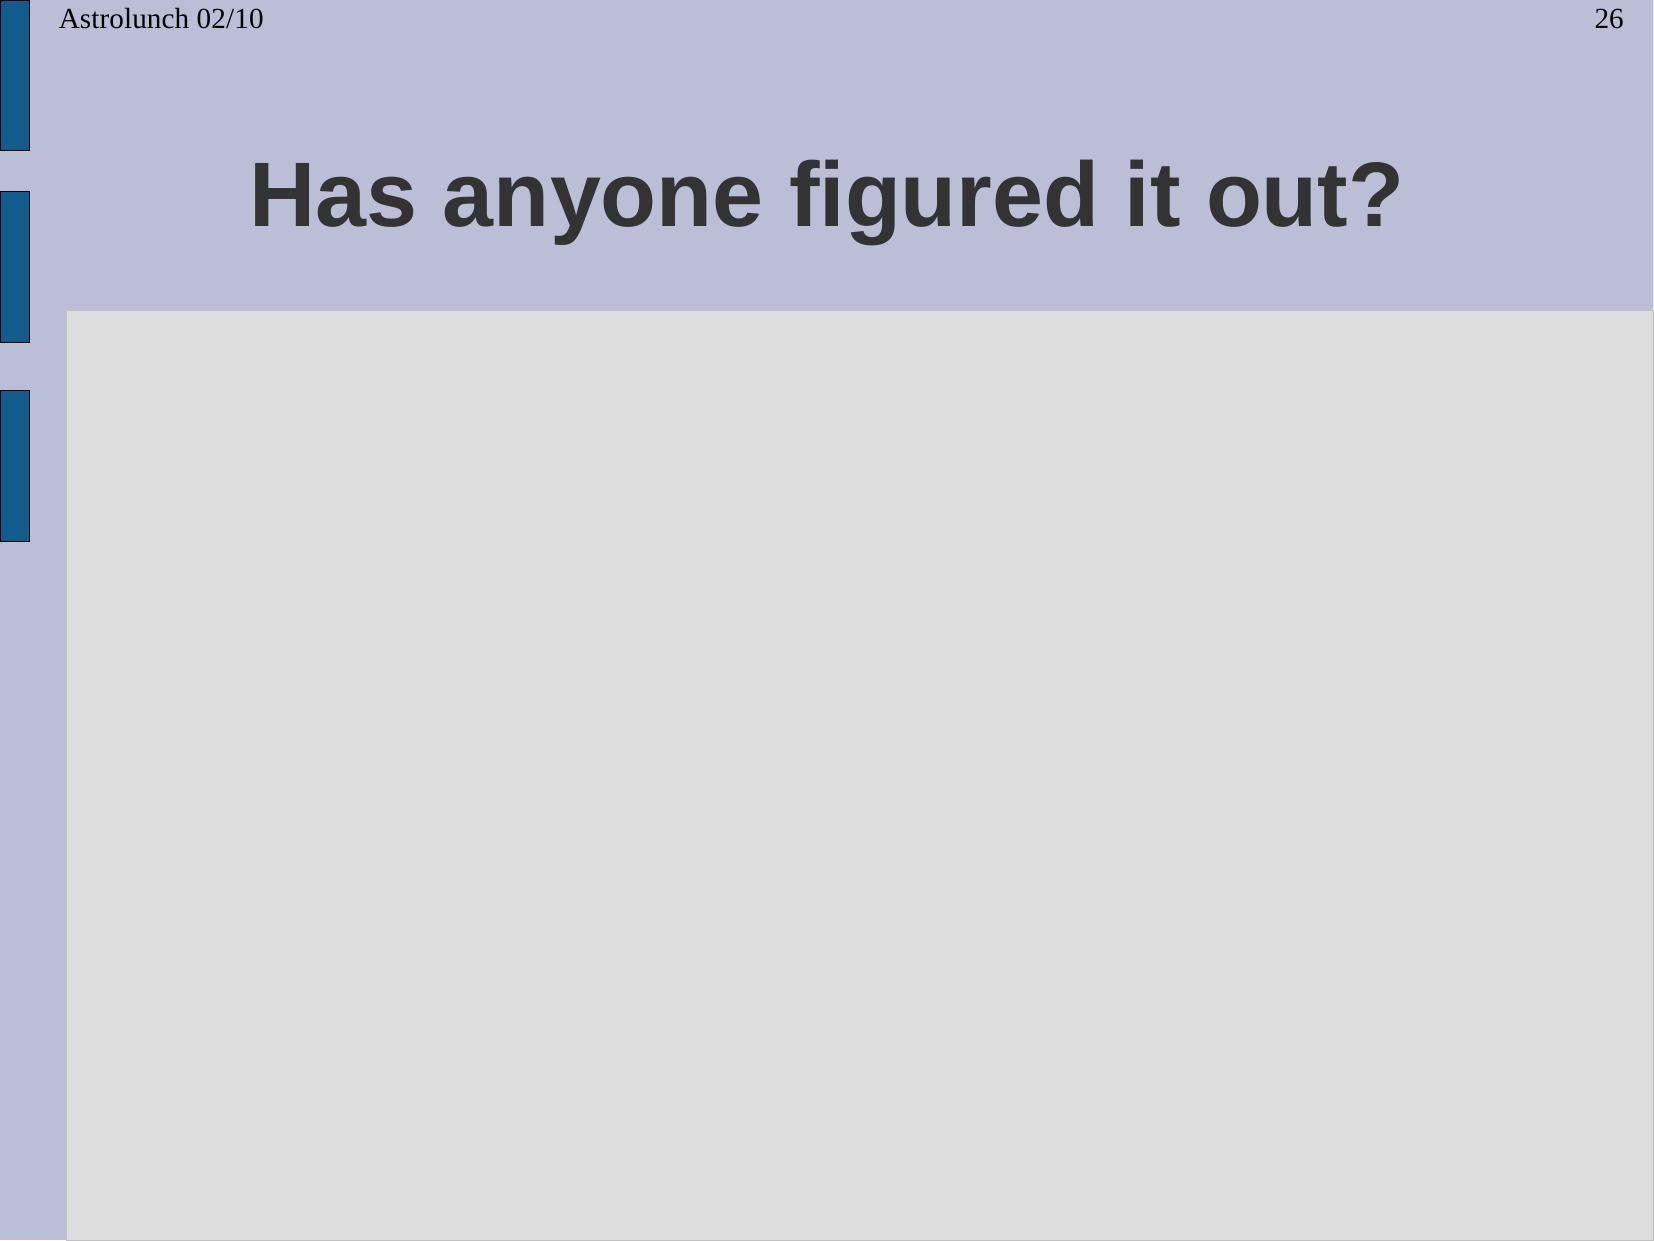

Astrolunch 02/10
26
# Has anyone figured it out?